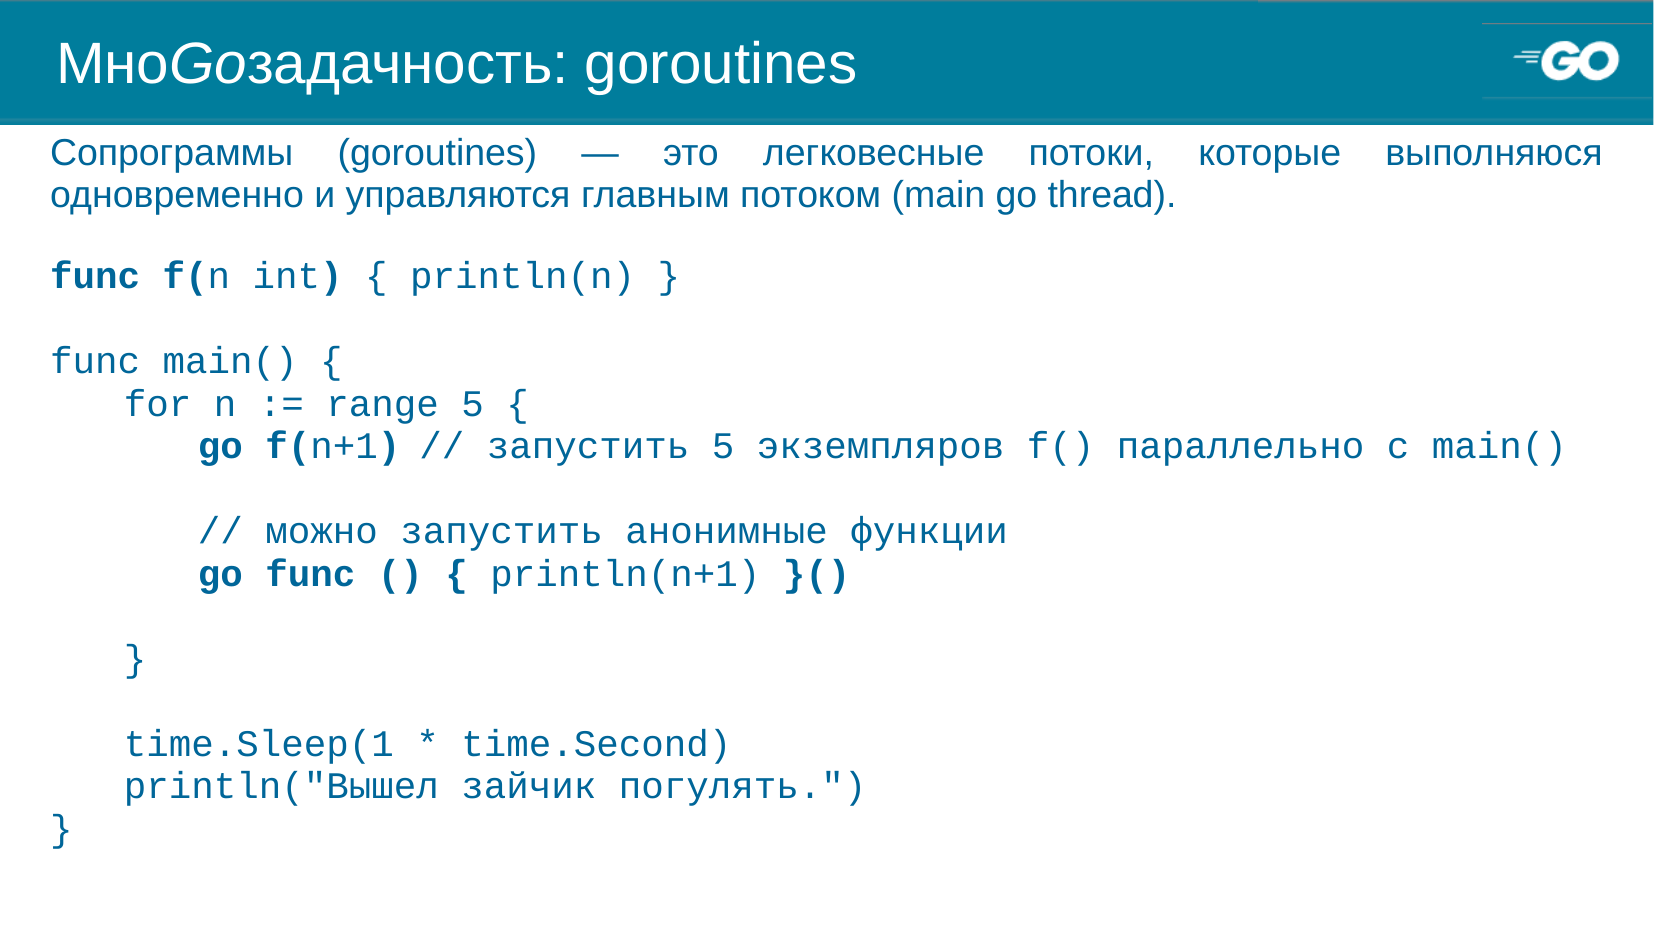

МноGoзадачность: goroutines
Сопрограммы (goroutines) — это легковесные потоки, которые выполняюся одновременно и управляются главным потоком (main go thread).
func f(n int) { println(n) }
func main() {
	for n := range 5 {
		go f(n+1)	// запустить 5 экземпляров f() параллельно c main()
		// можно запустить анонимные функции
		go func () { println(n+1) }()
	}
	time.Sleep(1 * time.Second)
	println("Вышел зайчик погулять.")
}